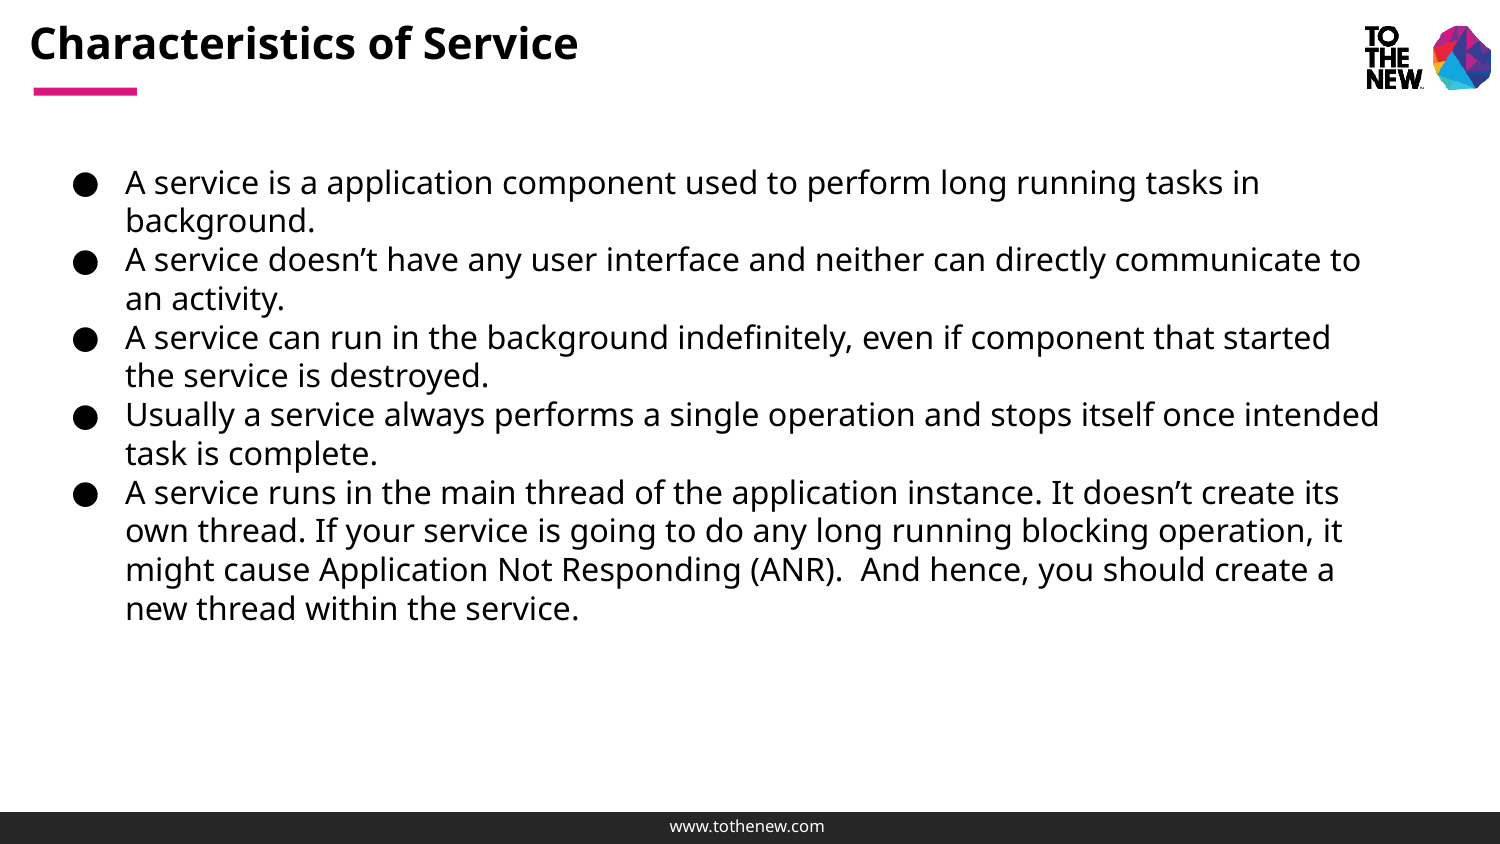

# Characteristics of Service
A service is a application component used to perform long running tasks in background.
A service doesn’t have any user interface and neither can directly communicate to an activity.
A service can run in the background indefinitely, even if component that started the service is destroyed.
Usually a service always performs a single operation and stops itself once intended task is complete.
A service runs in the main thread of the application instance. It doesn’t create its own thread. If your service is going to do any long running blocking operation, it might cause Application Not Responding (ANR). And hence, you should create a new thread within the service.